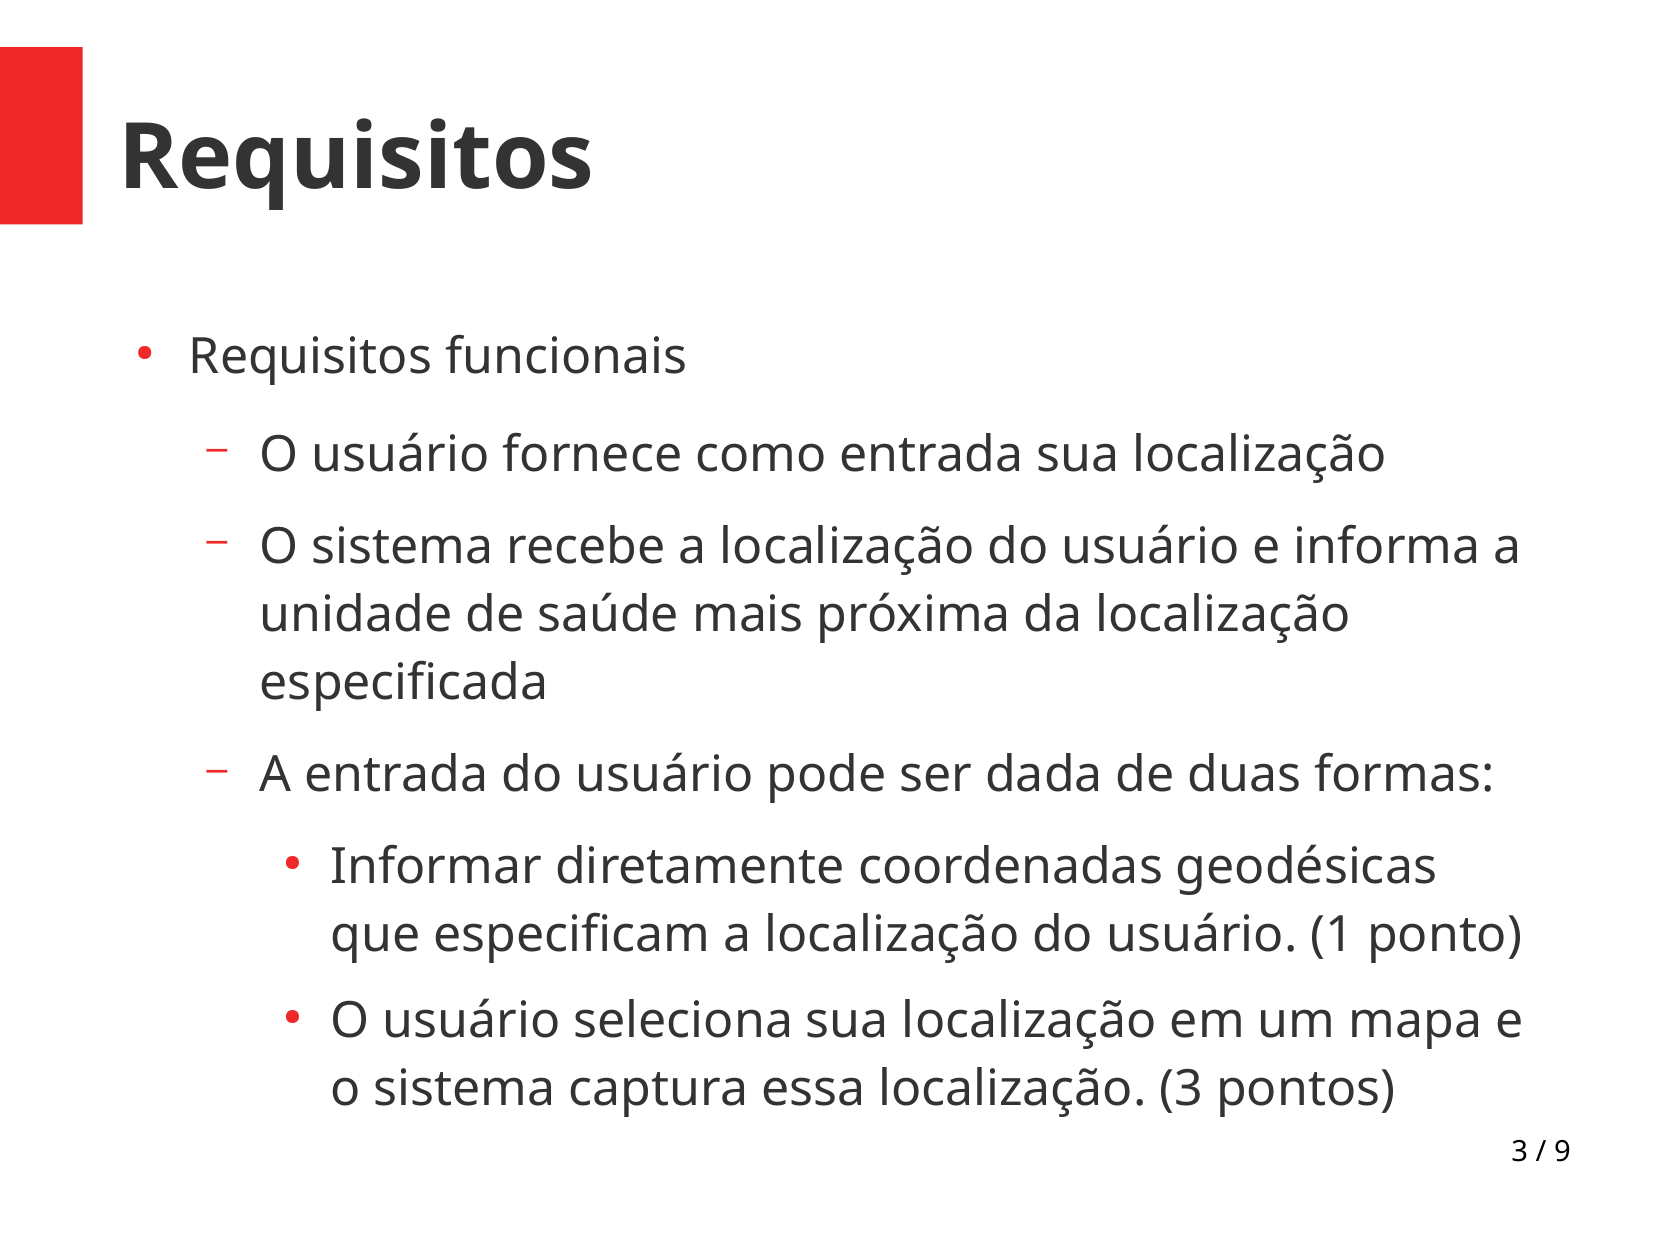

# Requisitos
Requisitos funcionais
O usuário fornece como entrada sua localização
O sistema recebe a localização do usuário e informa a unidade de saúde mais próxima da localização especificada
A entrada do usuário pode ser dada de duas formas:
Informar diretamente coordenadas geodésicas que especificam a localização do usuário. (1 ponto)
O usuário seleciona sua localização em um mapa e o sistema captura essa localização. (3 pontos)
3